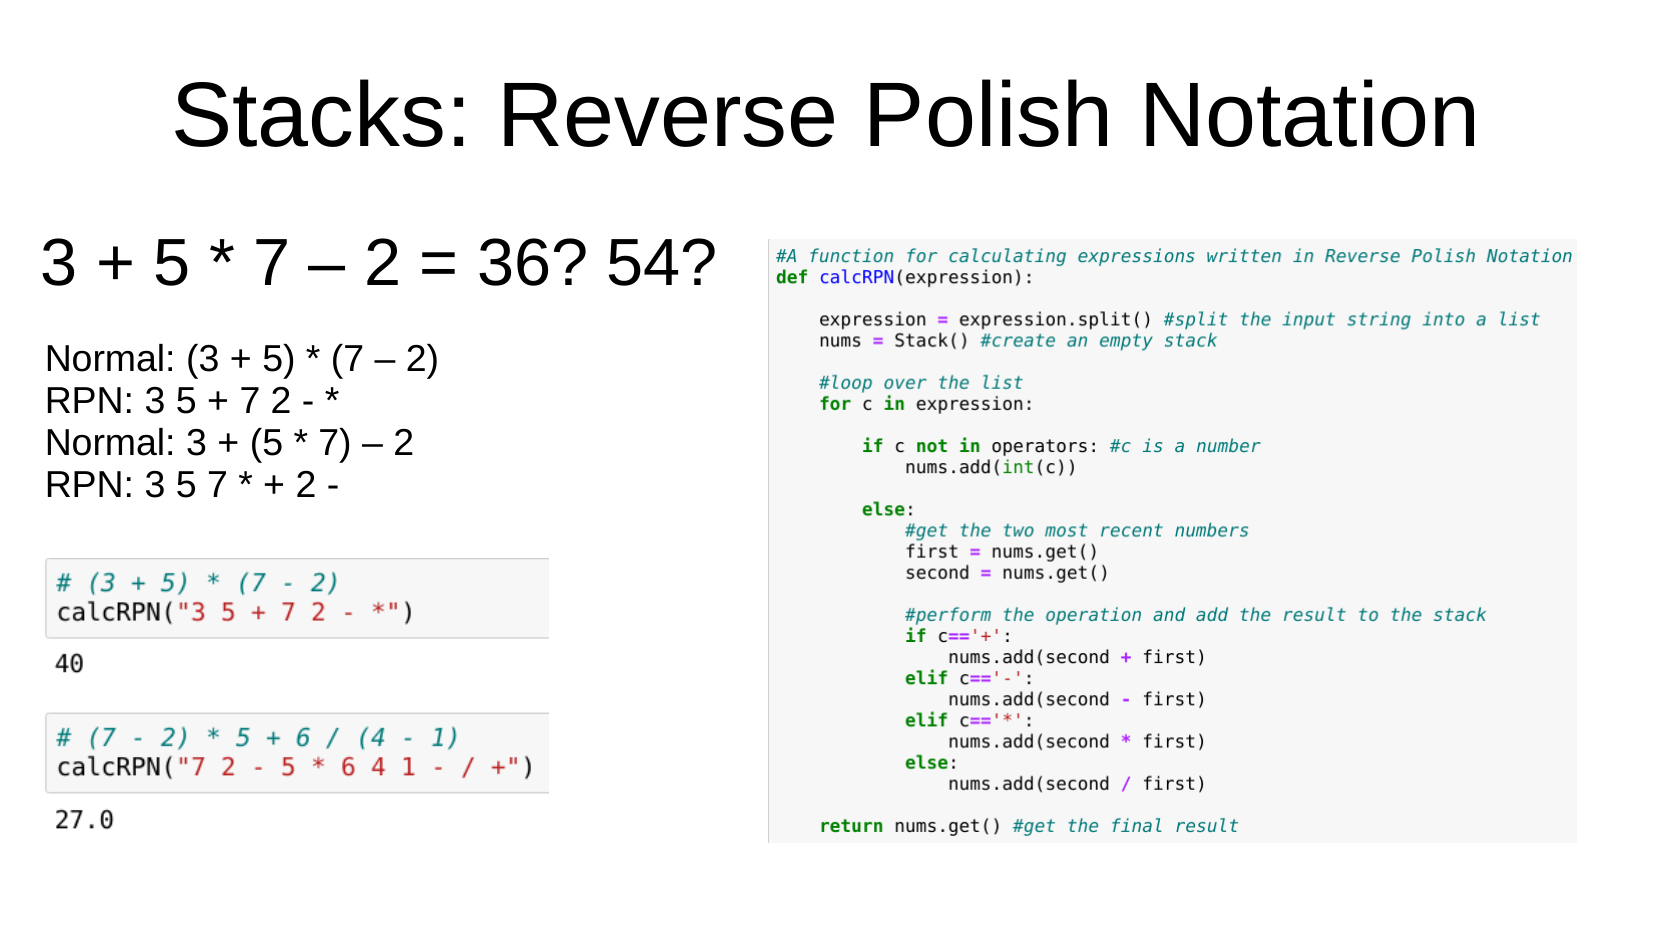

# Stacks: Reverse Polish Notation
3 + 5 * 7 – 2 = 36? 54?
Normal: (3 + 5) * (7 – 2)
RPN: 3 5 + 7 2 - *
Normal: 3 + (5 * 7) – 2
RPN: 3 5 7 * + 2 -